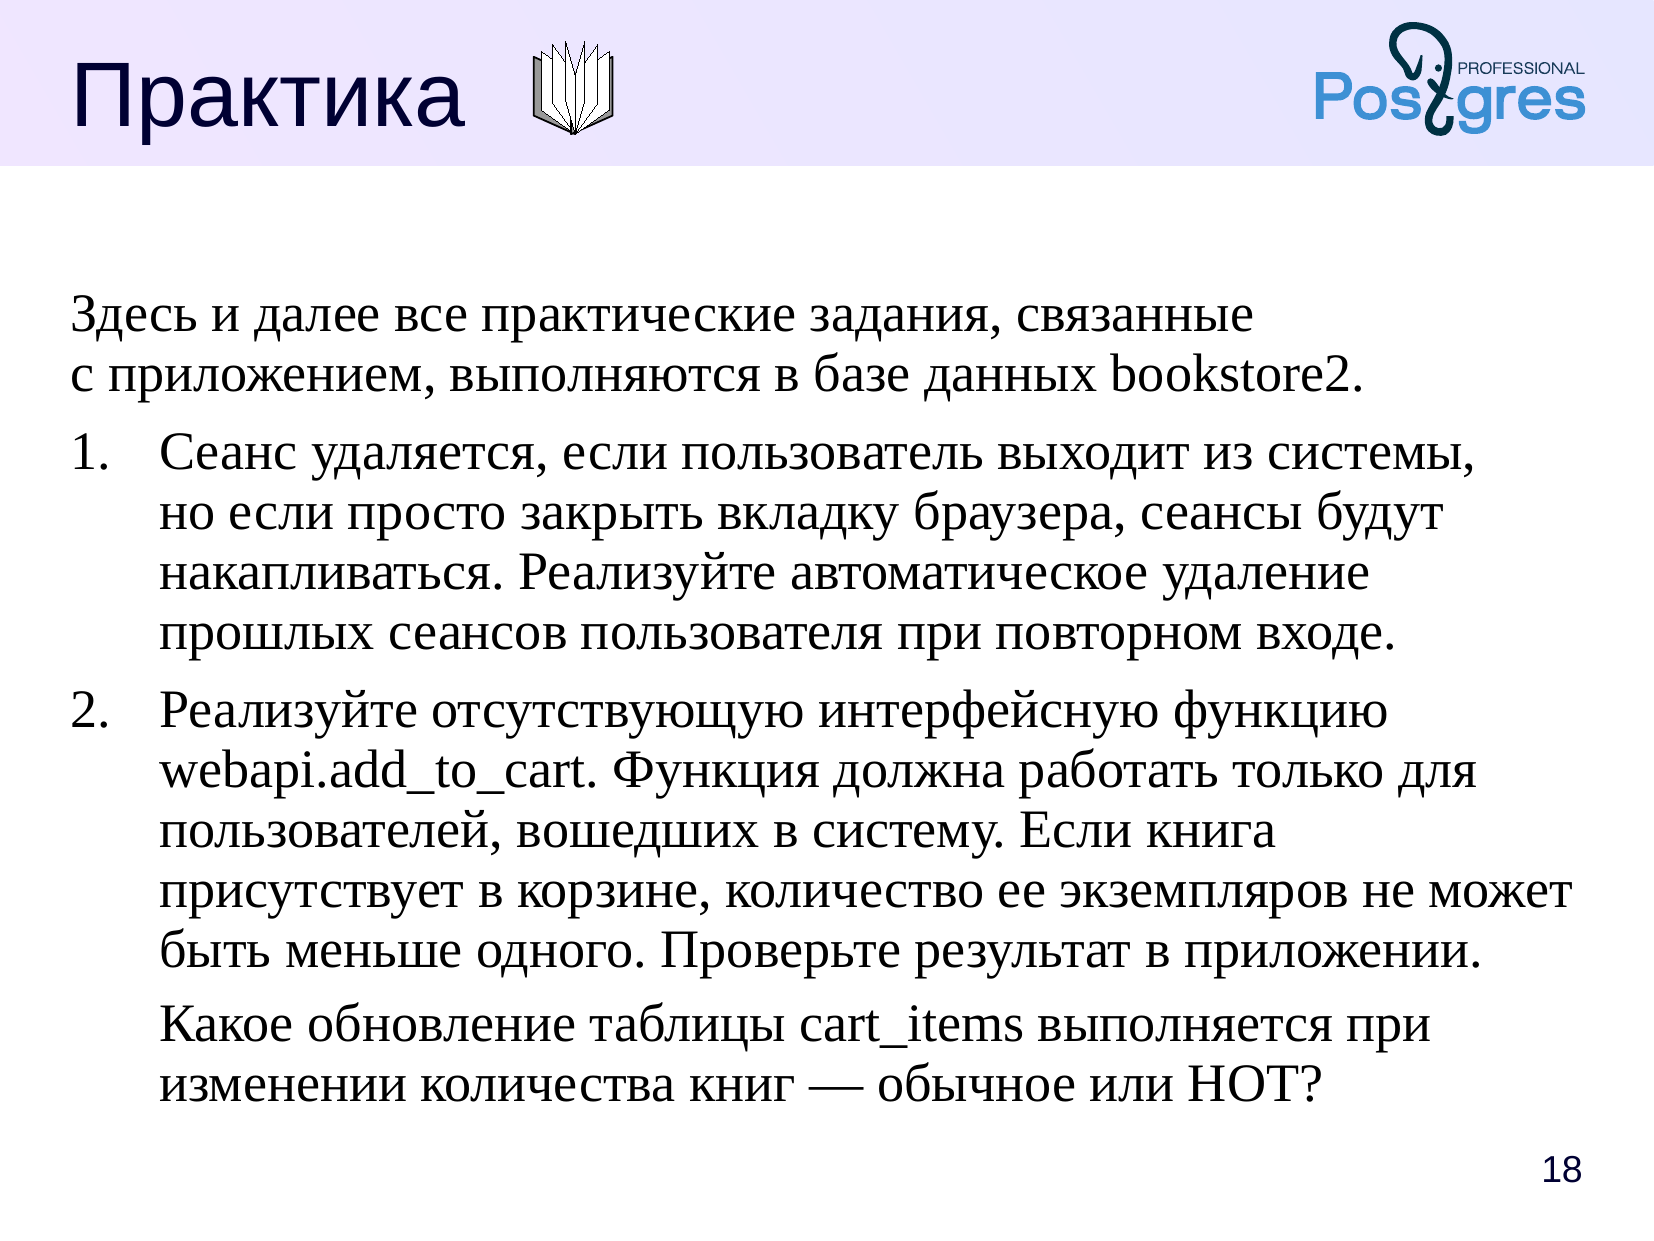

# Практика
Здесь и далее все практические задания, связанные
с приложением, выполняются в базе данных bookstore2.
Сеанс удаляется, если пользователь выходит из системы,
но если просто закрыть вкладку браузера, сеансы будут накапливаться. Реализуйте автоматическое удаление прошлых сеансов пользователя при повторном входе.
Реализуйте отсутствующую интерфейсную функцию webapi.add_to_cart. Функция должна работать только для пользователей, вошедших в систему. Если книга присутствует в корзине, количество ее экземпляров не может быть меньше одного. Проверьте результат в приложении.
Какое обновление таблицы cart_items выполняется при изменении количества книг — обычное или HOT?